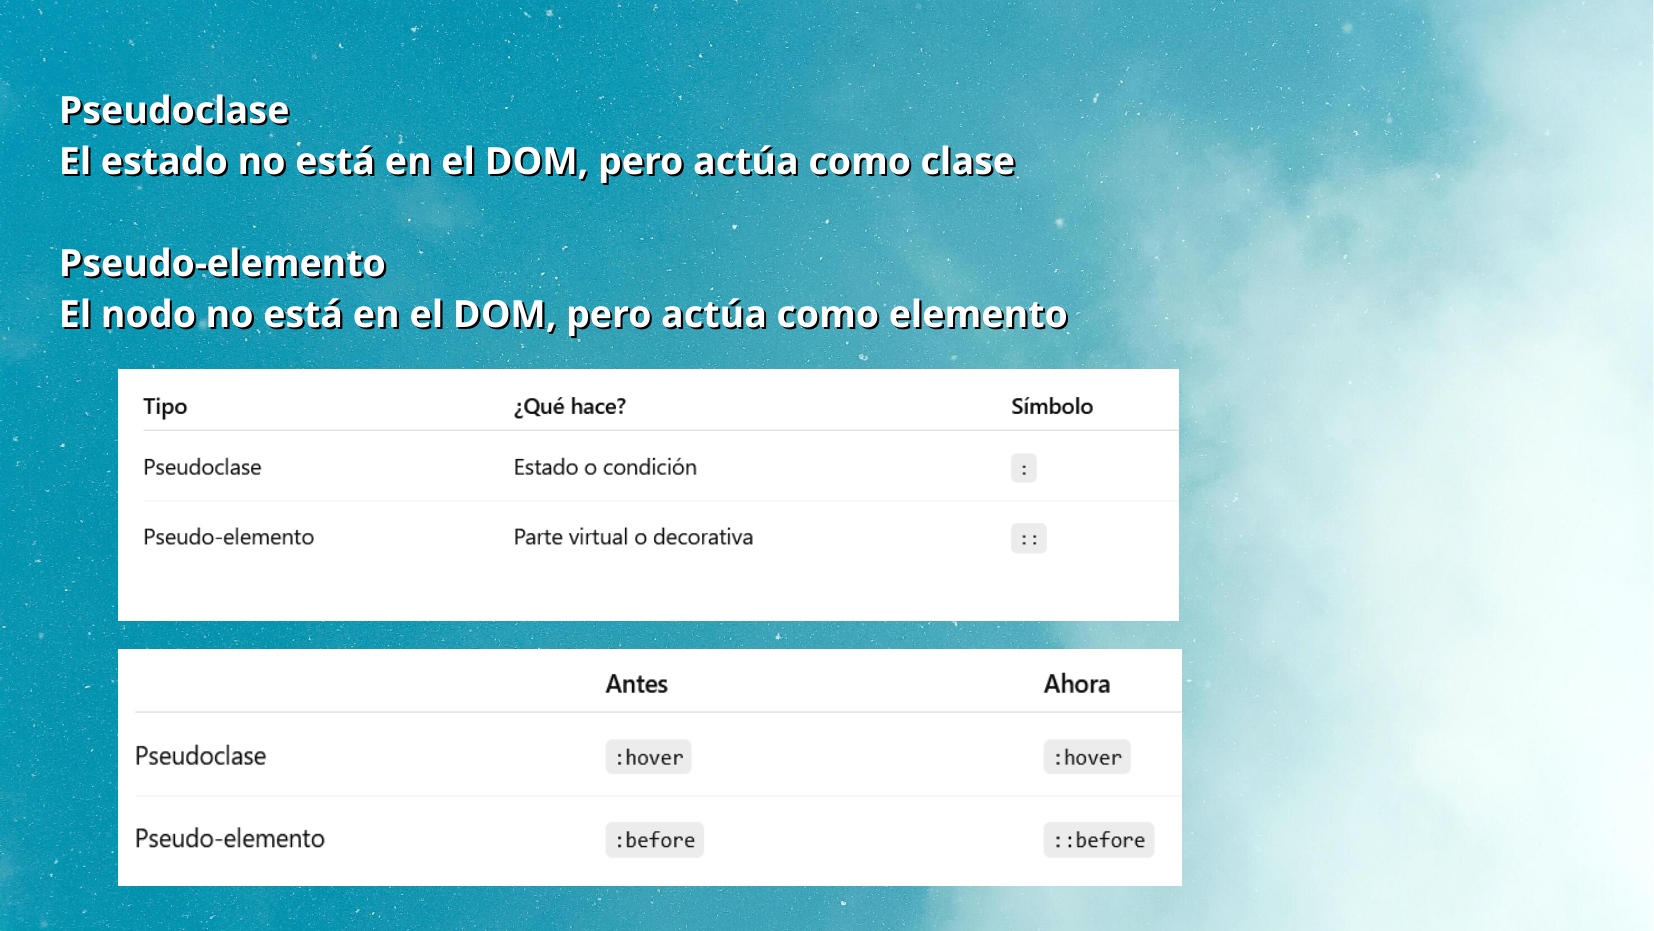

# Pseudoclase El estado no está en el DOM, pero actúa como clase Pseudo-elemento El nodo no está en el DOM, pero actúa como elemento